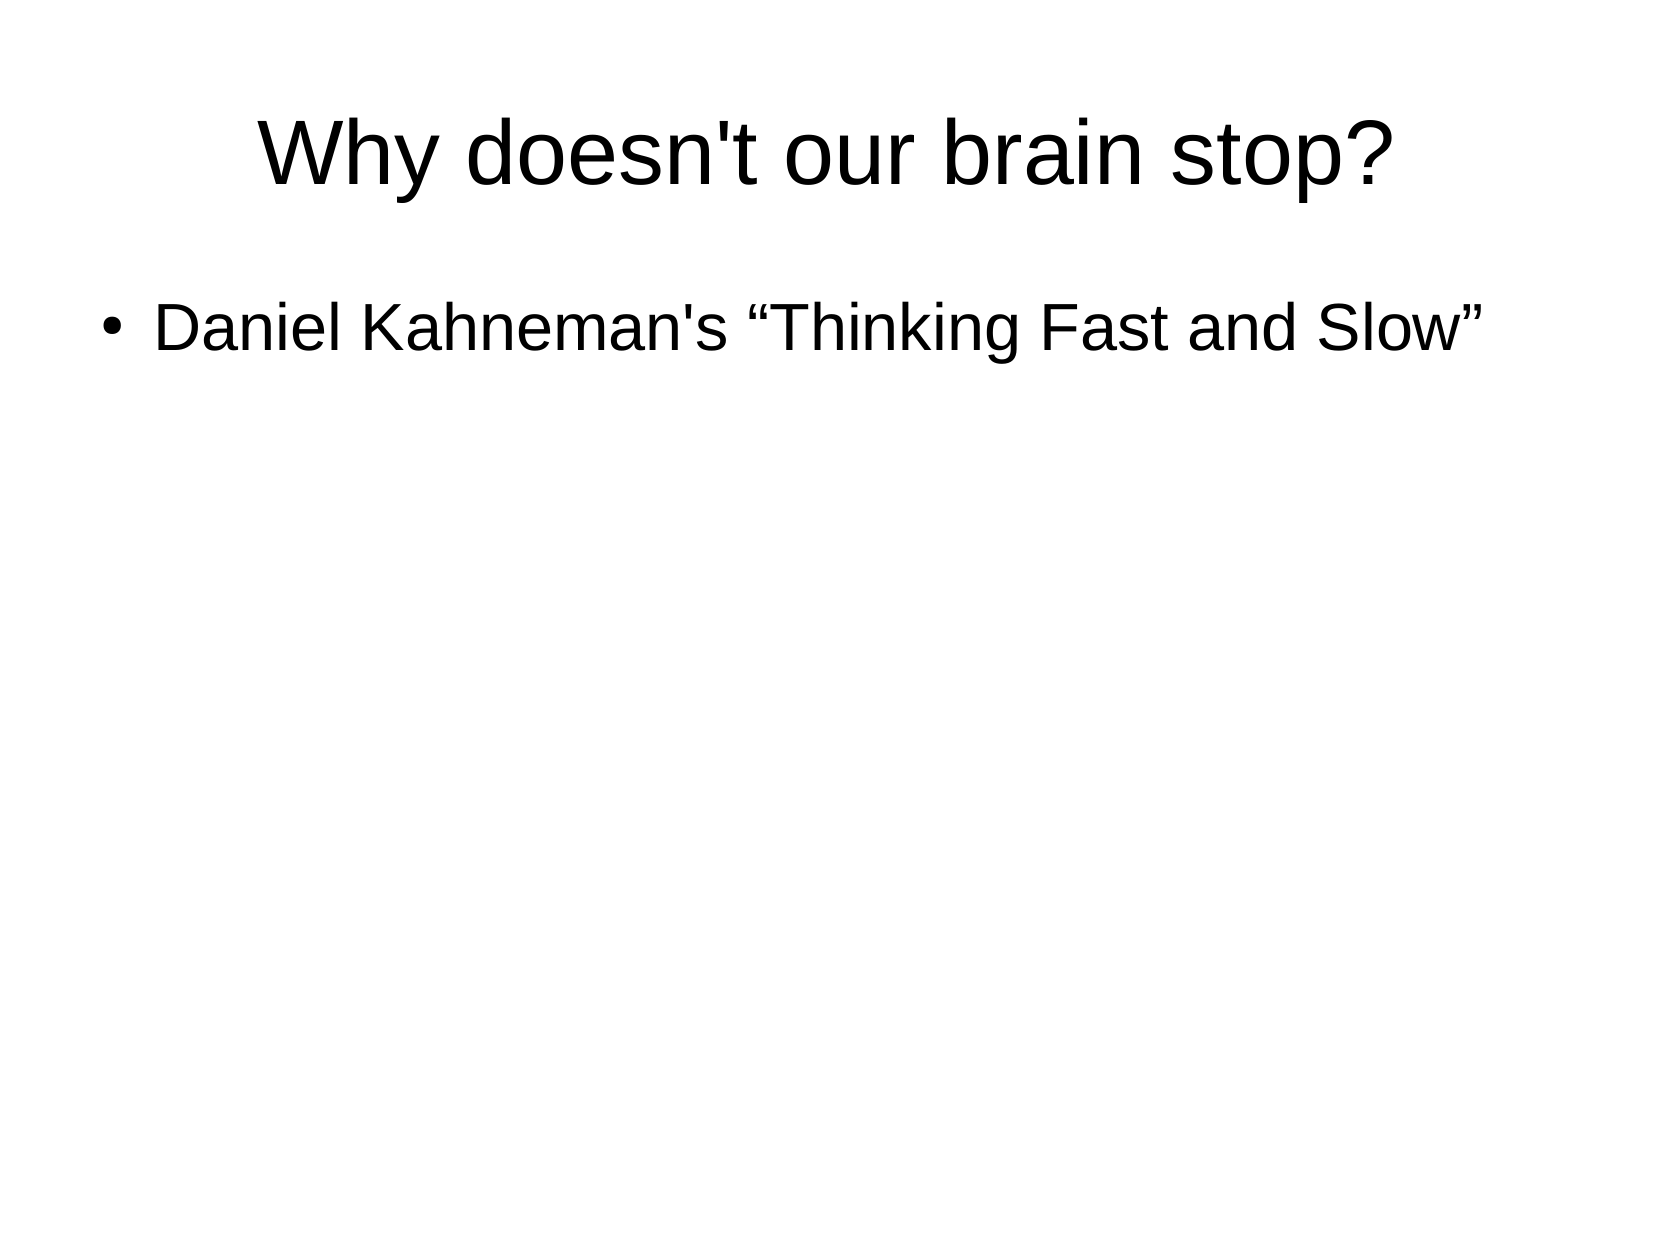

# Why doesn't our brain stop?
Daniel Kahneman's “Thinking Fast and Slow”